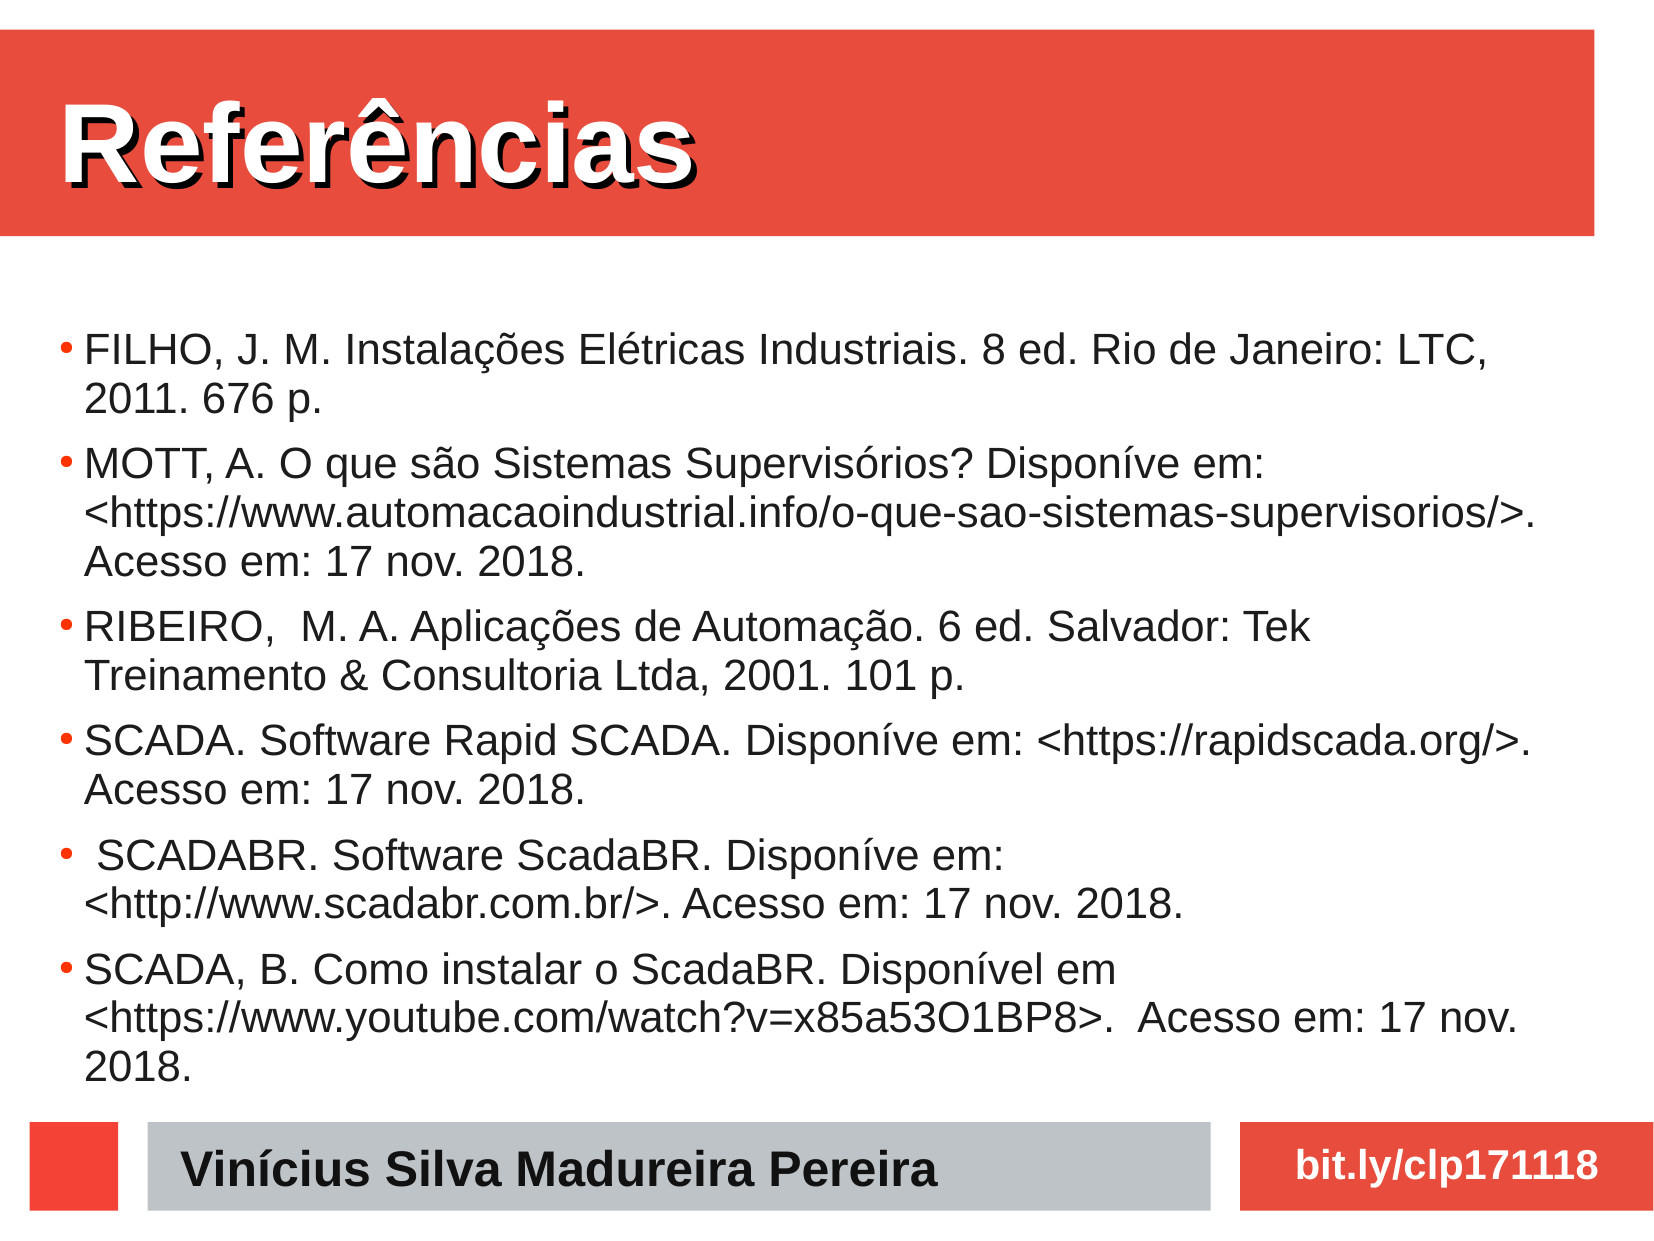

# Referências
FILHO, J. M. Instalações Elétricas Industriais. 8 ed. Rio de Janeiro: LTC, 2011. 676 p.
MOTT, A. O que são Sistemas Supervisórios? Disponíve em: <https://www.automacaoindustrial.info/o-que-sao-sistemas-supervisorios/>. Acesso em: 17 nov. 2018.
RIBEIRO, M. A. Aplicações de Automação. 6 ed. Salvador: Tek Treinamento & Consultoria Ltda, 2001. 101 p.
SCADA. Software Rapid SCADA. Disponíve em: <https://rapidscada.org/>. Acesso em: 17 nov. 2018.
 SCADABR. Software ScadaBR. Disponíve em: <http://www.scadabr.com.br/>. Acesso em: 17 nov. 2018.
SCADA, B. Como instalar o ScadaBR. Disponível em <https://www.youtube.com/watch?v=x85a53O1BP8>. Acesso em: 17 nov. 2018.
Vinícius Silva Madureira Pereira
bit.ly/clp171118